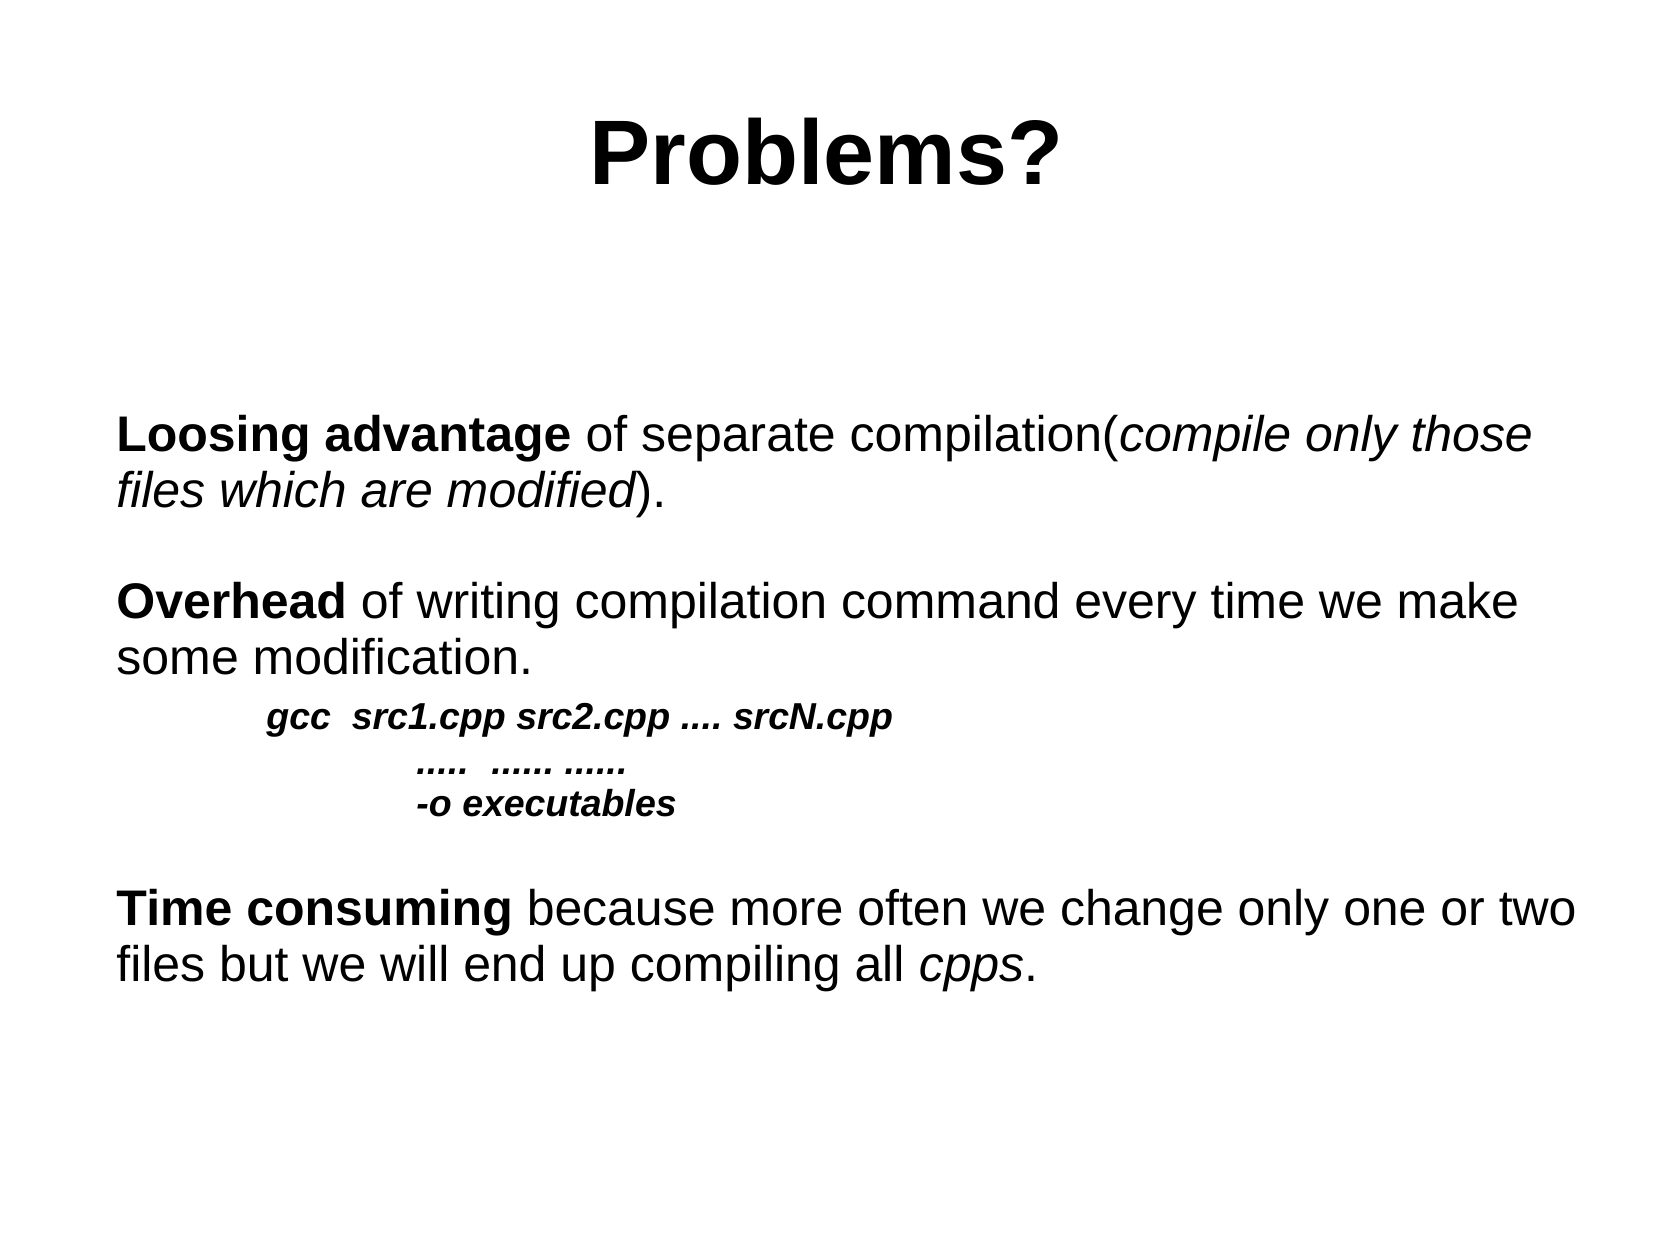

# Problems?
Loosing advantage of separate compilation(compile only those files which are modified).
Overhead of writing compilation command every time we make some modification.
		gcc src1.cpp src2.cpp .... srcN.cpp
				.....	...... ......
				-o executables
Time consuming because more often we change only one or two files but we will end up compiling all cpps.